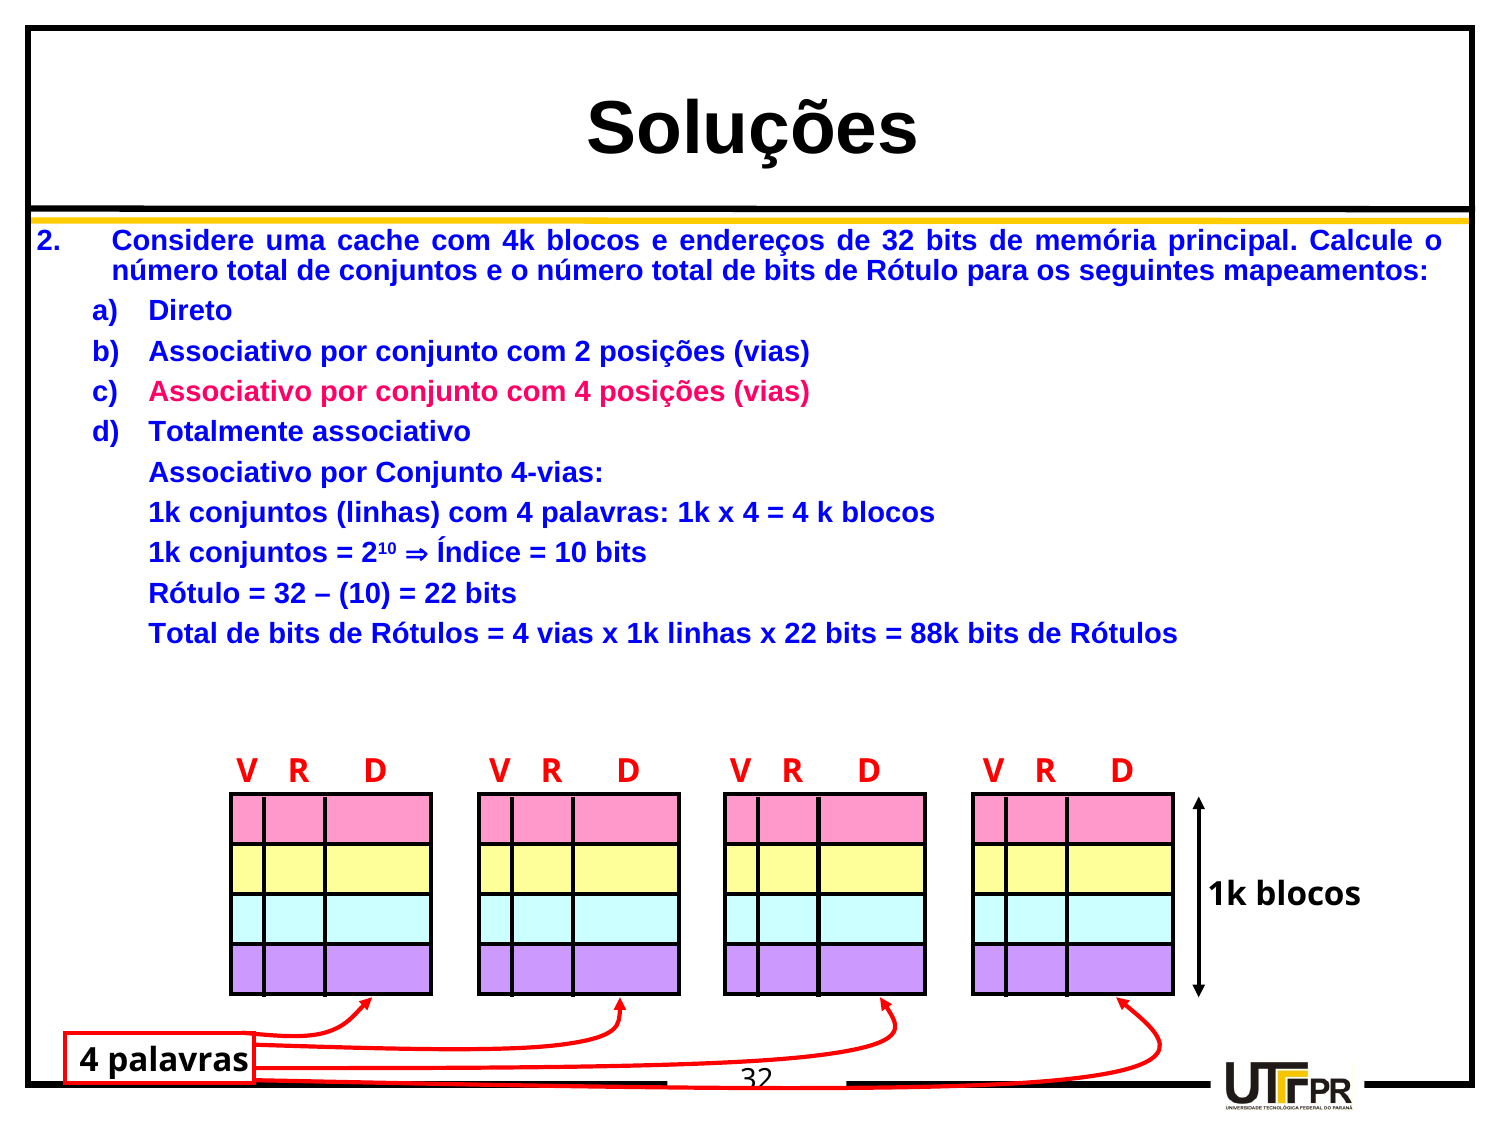

Soluções
# Considere uma cache com 4k blocos e endereços de 32 bits de memória principal. Calcule o número total de conjuntos e o número total de bits de Rótulo para os seguintes mapeamentos:
Direto
Associativo por conjunto com 2 posições (vias)
Associativo por conjunto com 4 posições (vias)
Totalmente associativo
Associativo por Conjunto 4-vias:
	1k conjuntos (linhas) com 4 palavras: 1k x 4 = 4 k blocos
	1k conjuntos = 210  Índice = 10 bits
	Rótulo = 32 – (10) = 22 bits
	Total de bits de Rótulos = 4 vias x 1k linhas x 22 bits = 88k bits de Rótulos
V
R
D
V
R
D
V
R
D
V
R
D
1k blocos
4 palavras